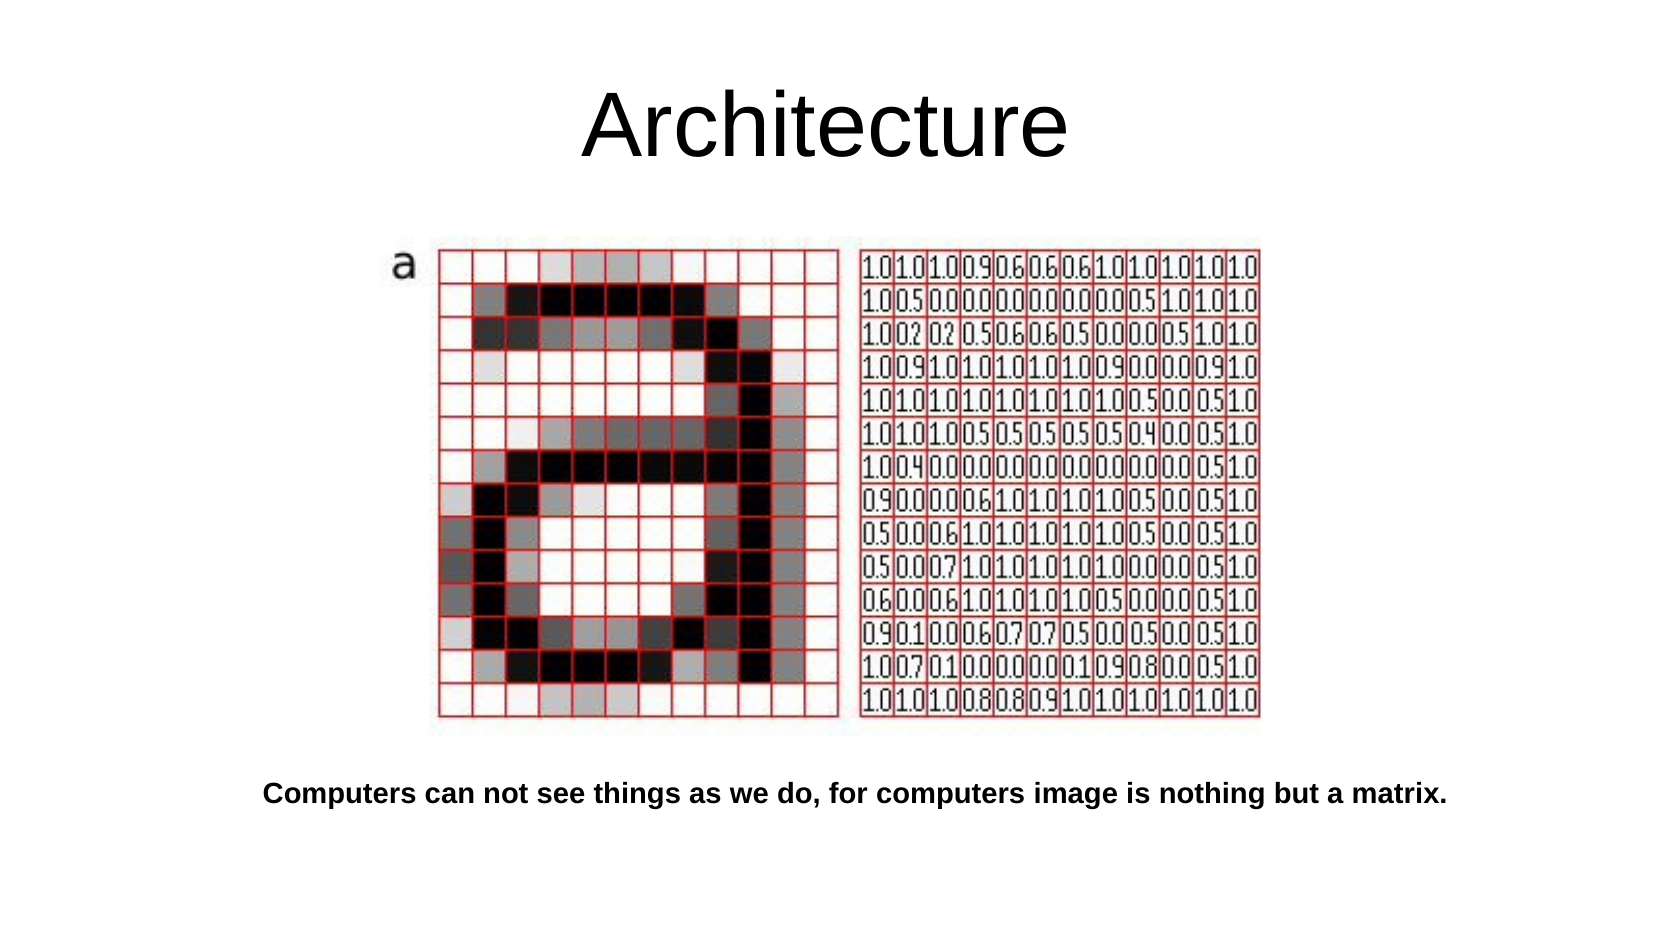

# Architecture
Computers can not see things as we do, for computers image is nothing but a matrix.